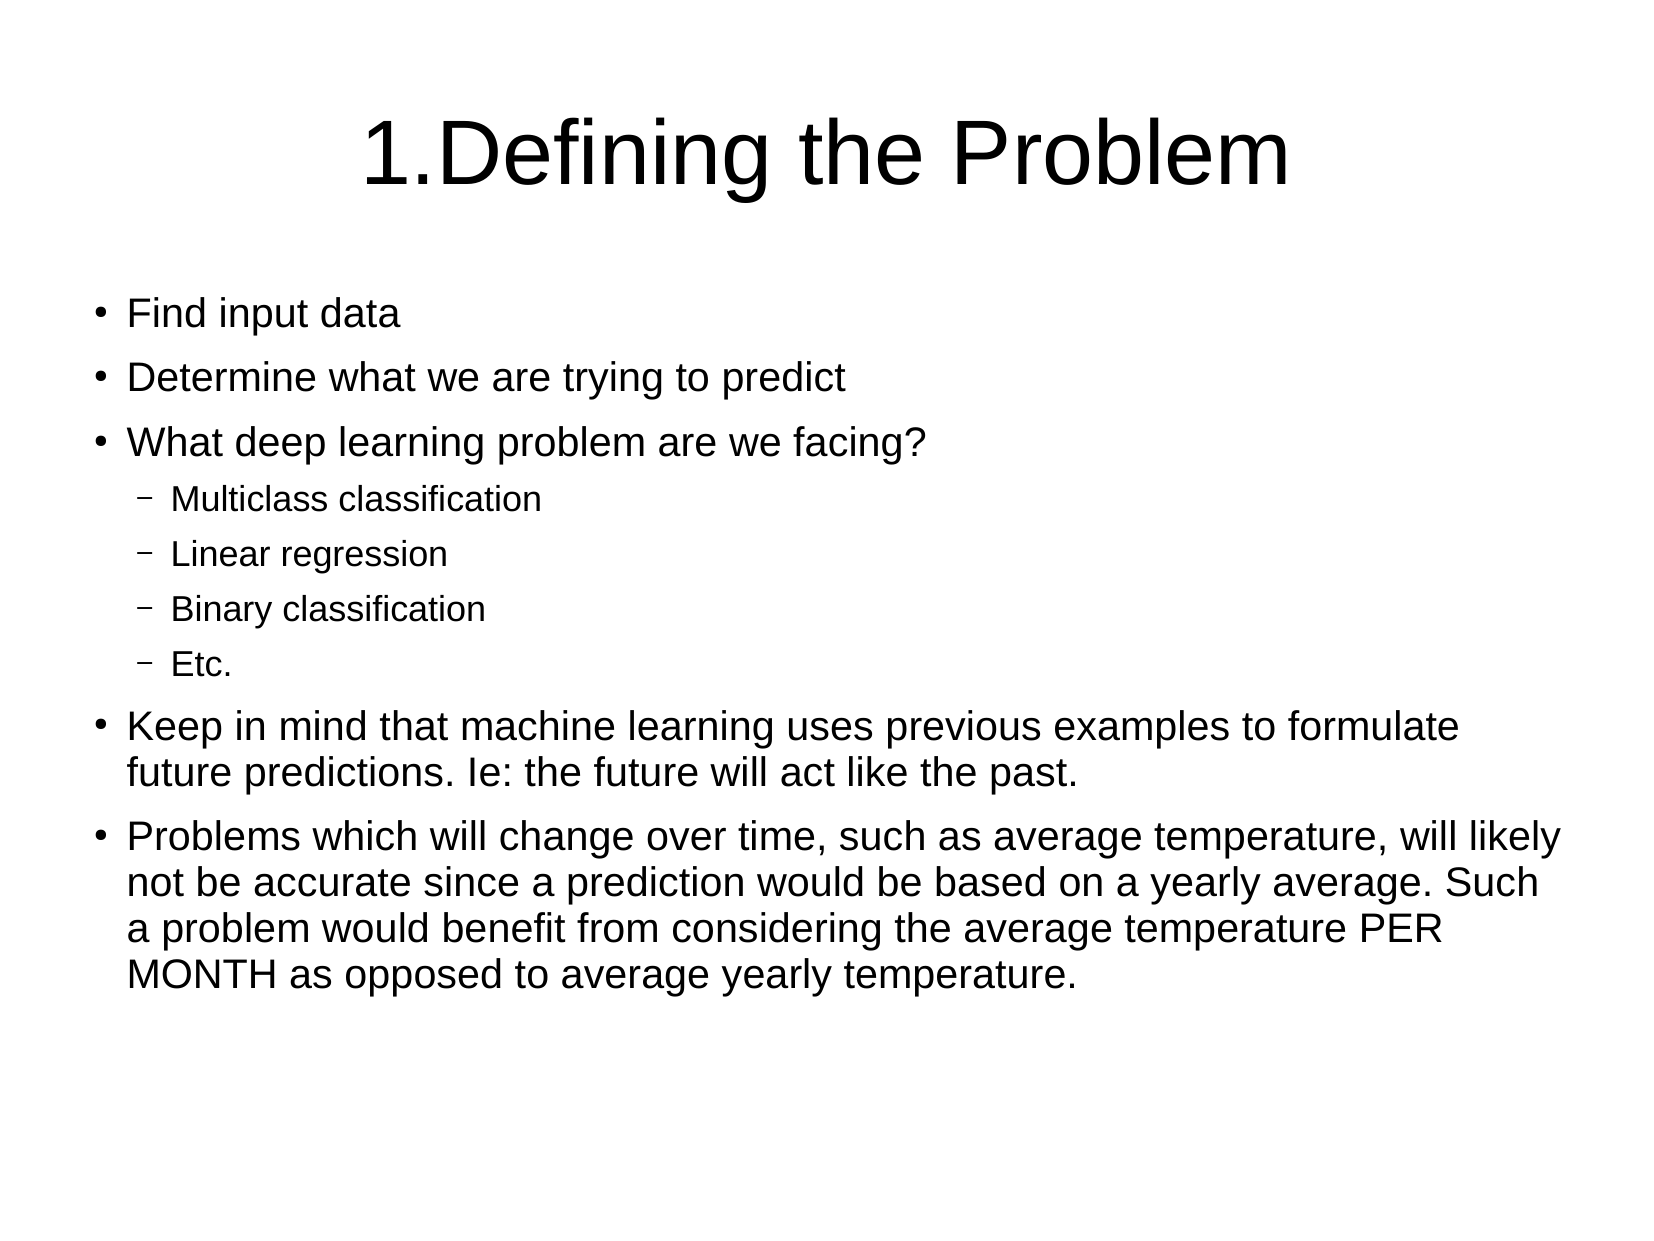

# 1.Defining the Problem
Find input data
Determine what we are trying to predict
What deep learning problem are we facing?
Multiclass classification
Linear regression
Binary classification
Etc.
Keep in mind that machine learning uses previous examples to formulate future predictions. Ie: the future will act like the past.
Problems which will change over time, such as average temperature, will likely not be accurate since a prediction would be based on a yearly average. Such a problem would benefit from considering the average temperature PER MONTH as opposed to average yearly temperature.